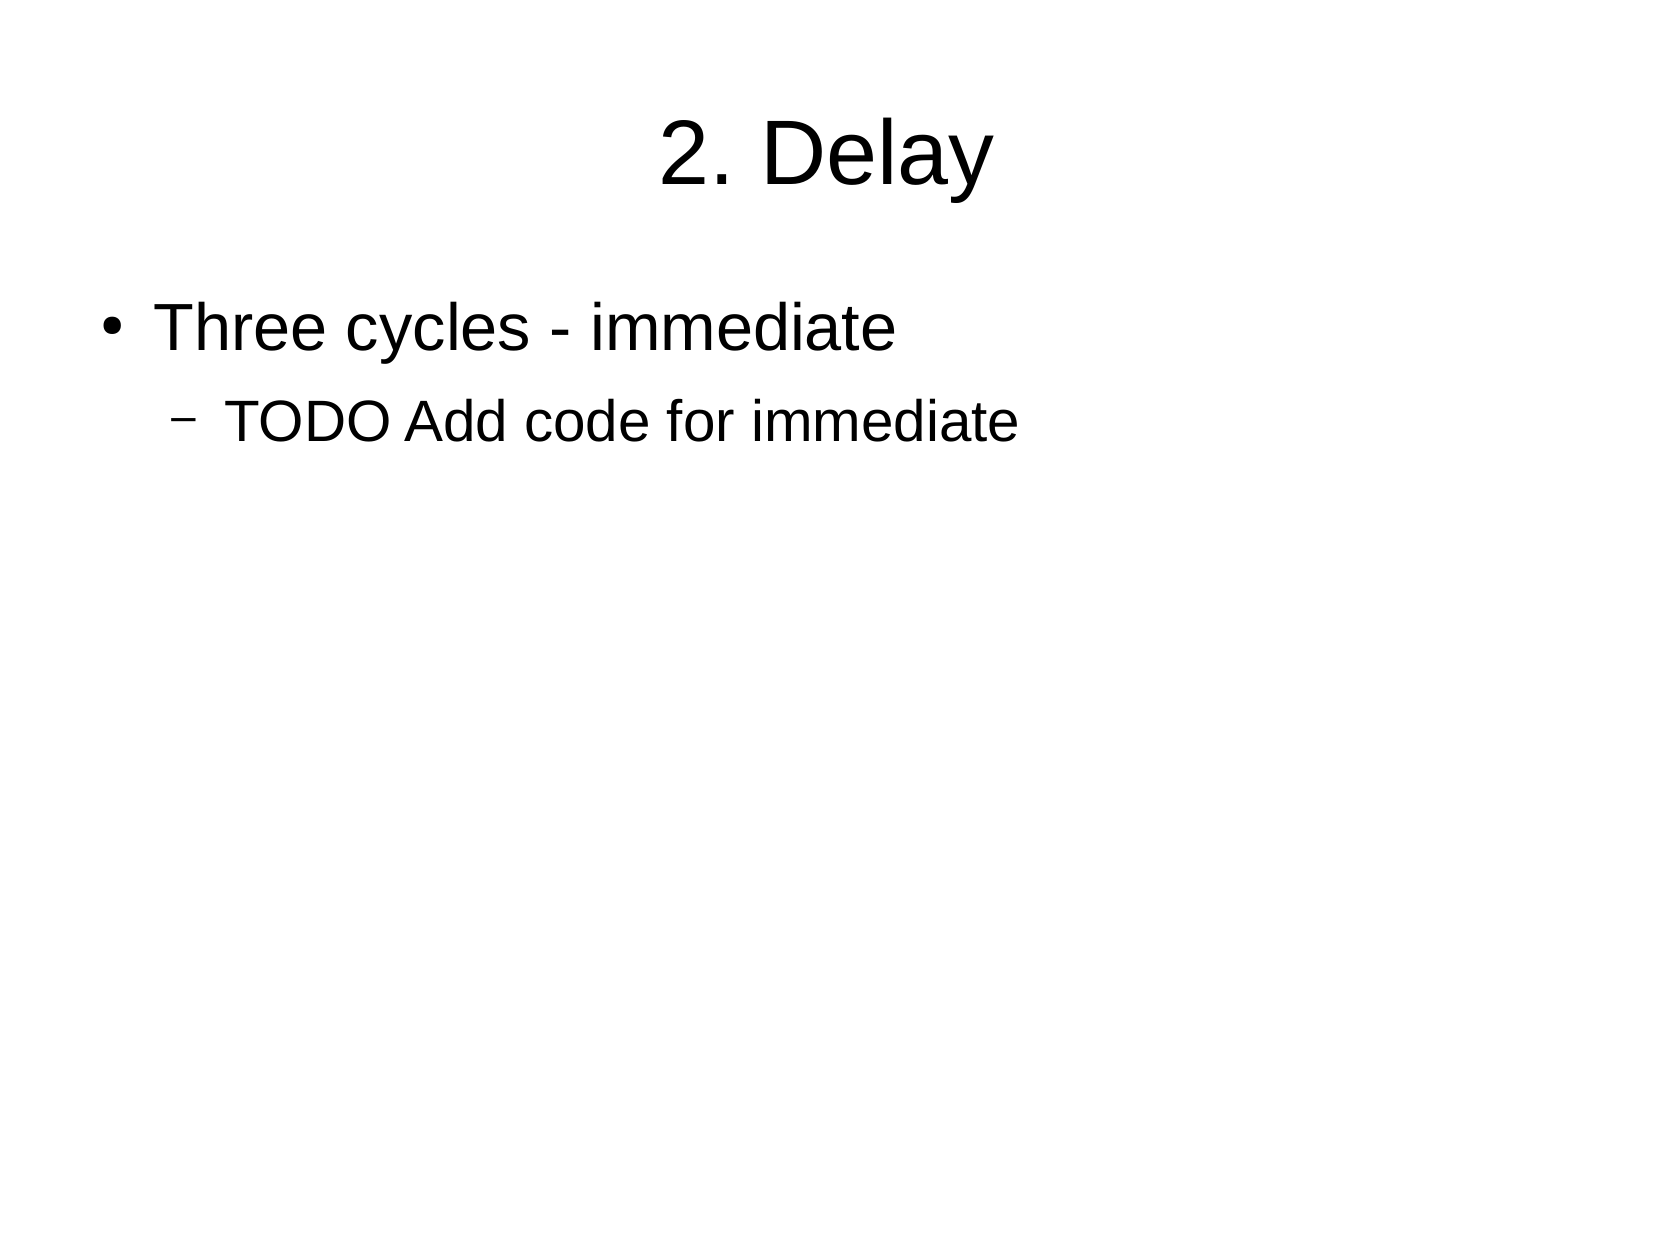

# 2. Delay
Three cycles - immediate
TODO Add code for immediate